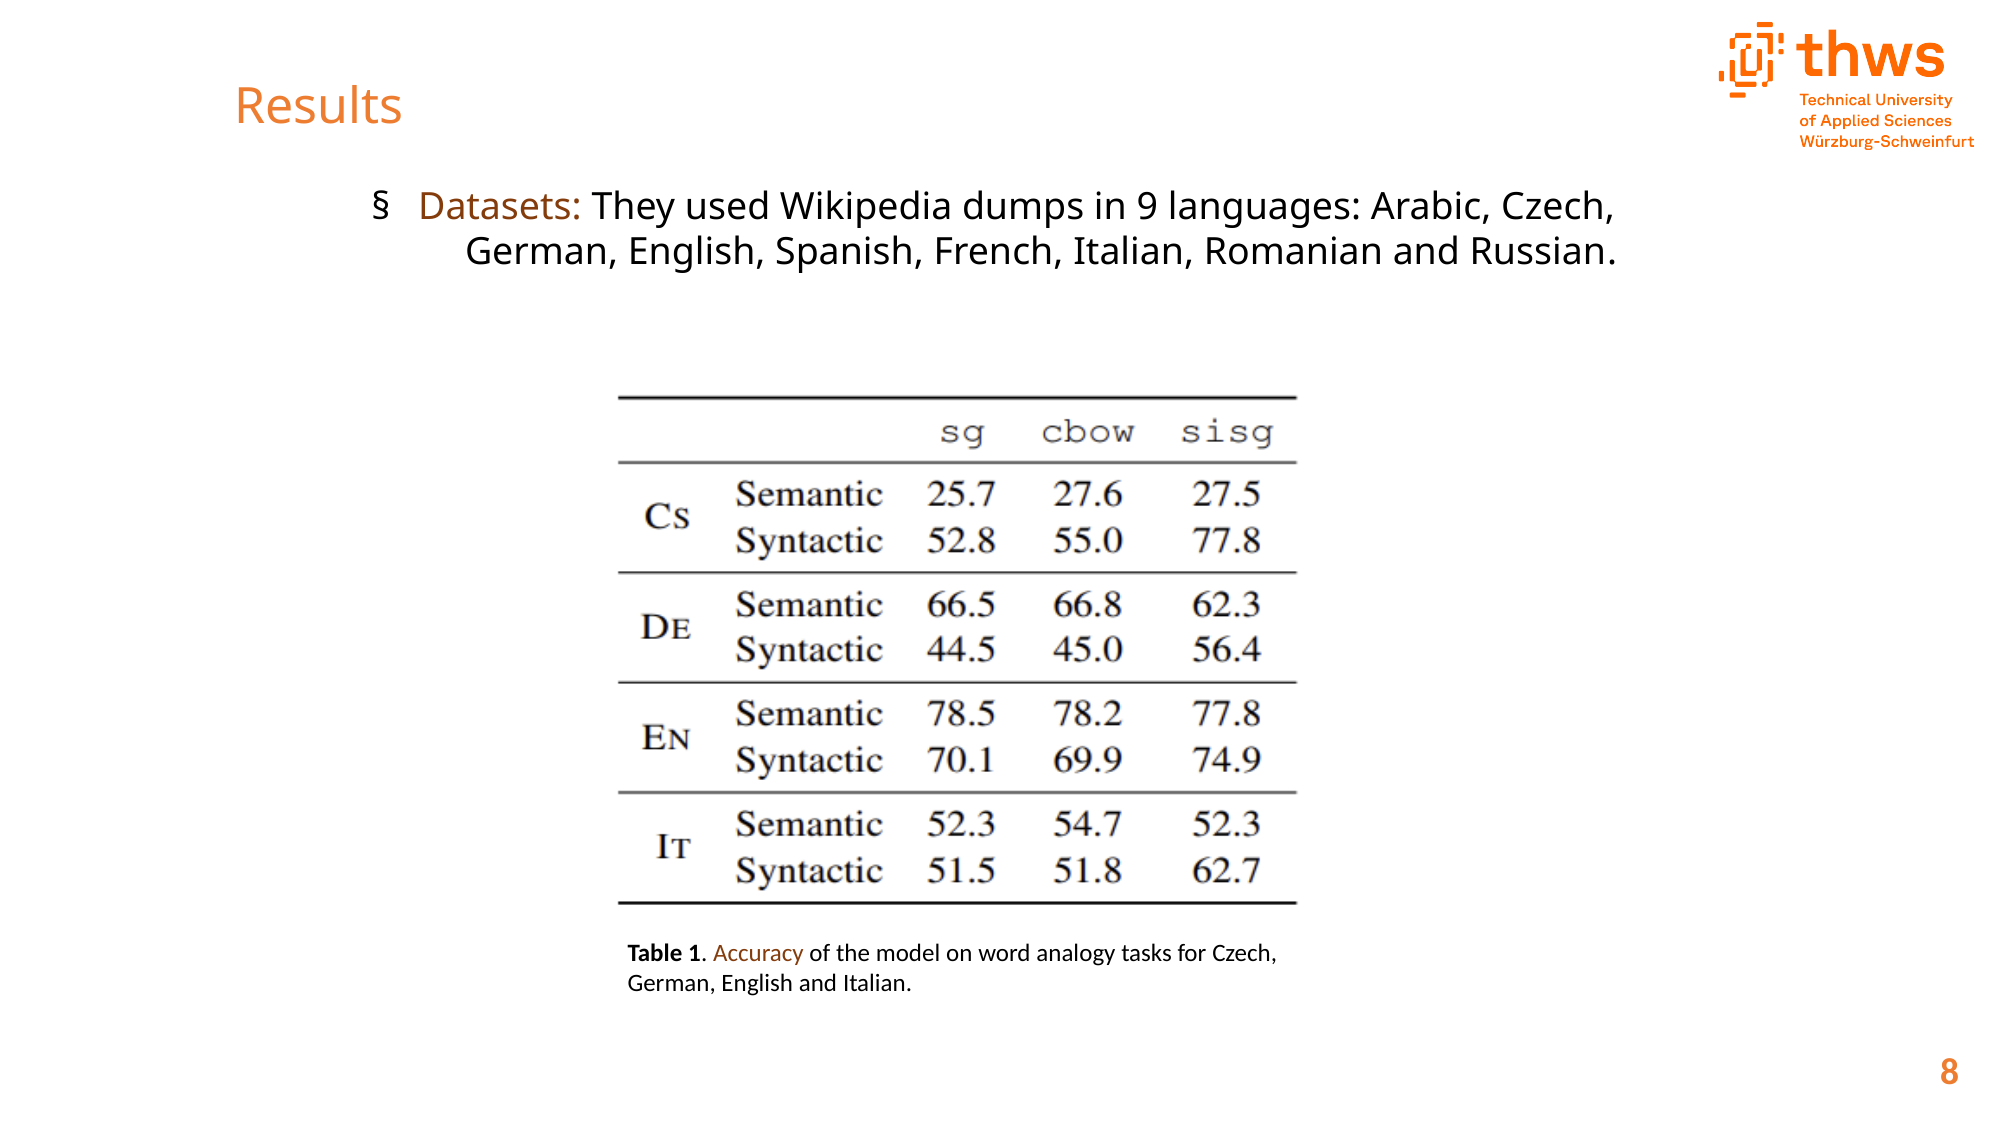

Results
Datasets: They used Wikipedia dumps in 9 languages: Arabic, Czech, German, English, Spanish, French, Italian, Romanian and Russian.
Table 1. Accuracy of the model on word analogy tasks for Czech, German, English and Italian.
8